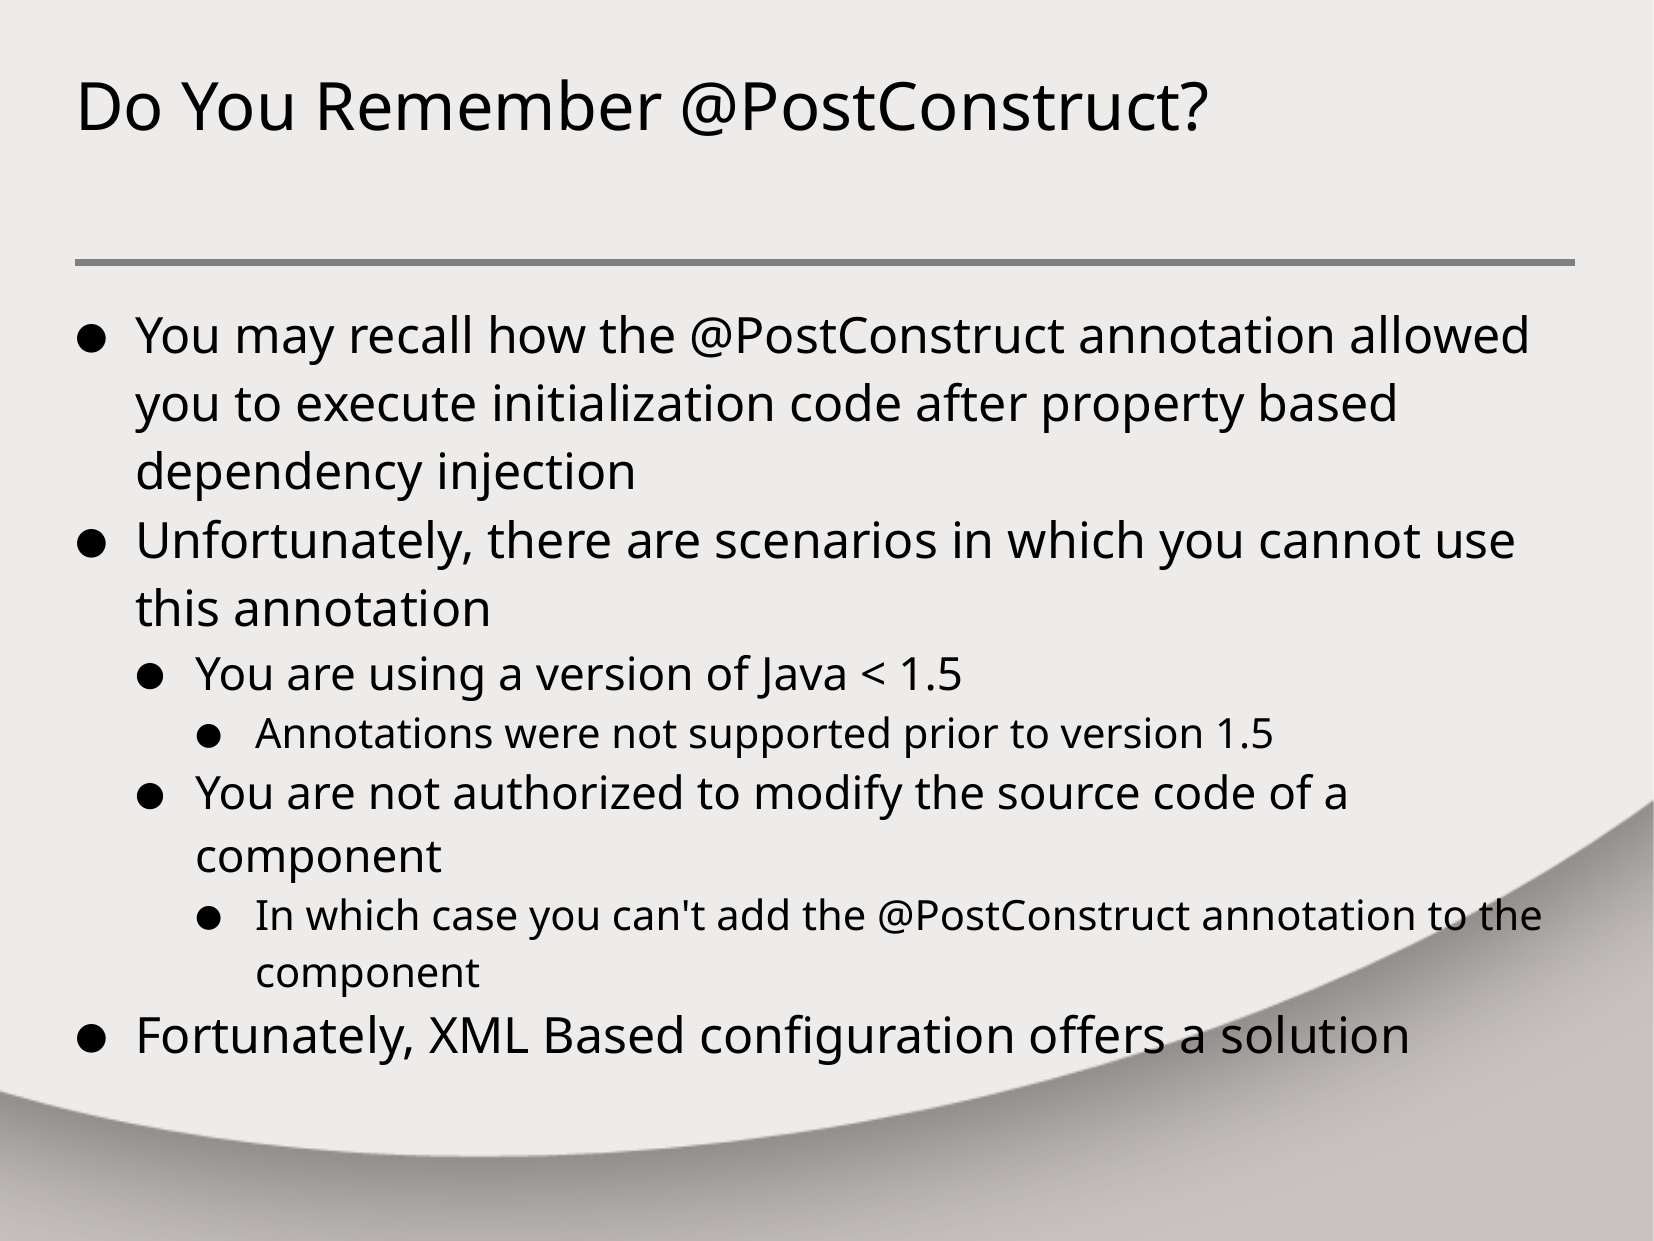

# Do You Remember @PostConstruct?
You may recall how the @PostConstruct annotation allowed you to execute initialization code after property based dependency injection
Unfortunately, there are scenarios in which you cannot use this annotation
You are using a version of Java < 1.5
Annotations were not supported prior to version 1.5
You are not authorized to modify the source code of a component
In which case you can't add the @PostConstruct annotation to the component
Fortunately, XML Based configuration offers a solution